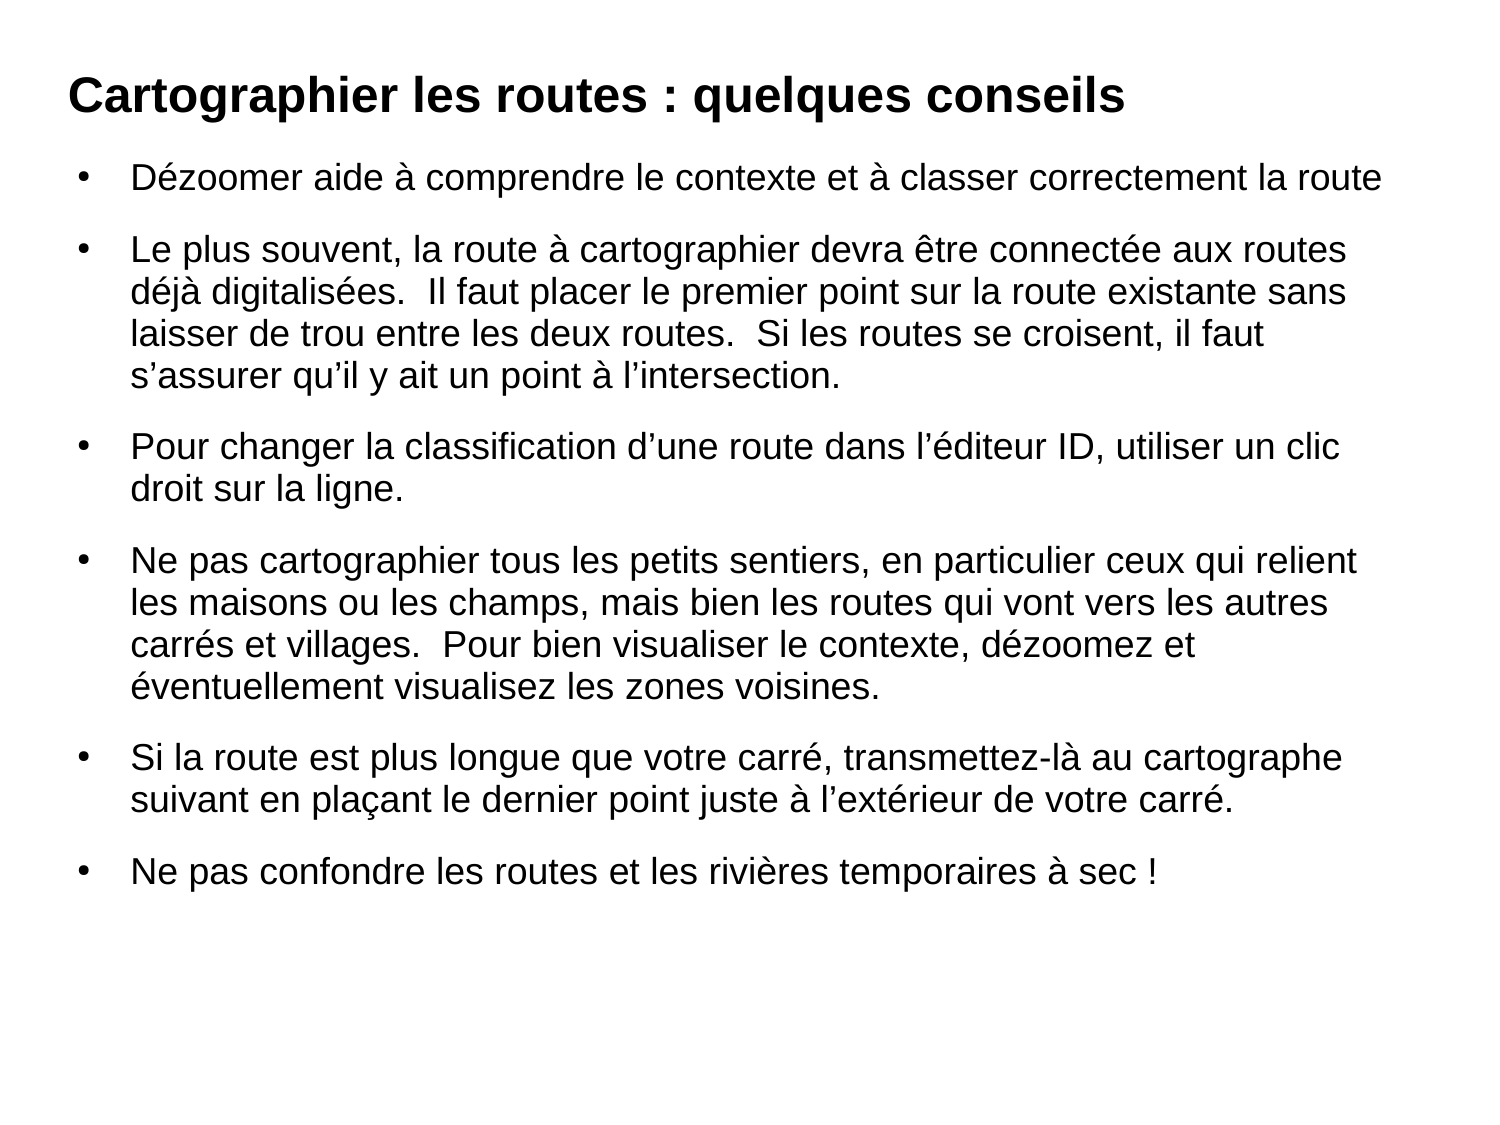

Cartographier les routes : quelques conseils
# Dézoomer aide à comprendre le contexte et à classer correctement la route
Le plus souvent, la route à cartographier devra être connectée aux routes déjà digitalisées. Il faut placer le premier point sur la route existante sans laisser de trou entre les deux routes. Si les routes se croisent, il faut s’assurer qu’il y ait un point à l’intersection.
Pour changer la classification d’une route dans l’éditeur ID, utiliser un clic droit sur la ligne.
Ne pas cartographier tous les petits sentiers, en particulier ceux qui relient les maisons ou les champs, mais bien les routes qui vont vers les autres carrés et villages. Pour bien visualiser le contexte, dézoomez et éventuellement visualisez les zones voisines.
Si la route est plus longue que votre carré, transmettez-là au cartographe suivant en plaçant le dernier point juste à l’extérieur de votre carré.
Ne pas confondre les routes et les rivières temporaires à sec !